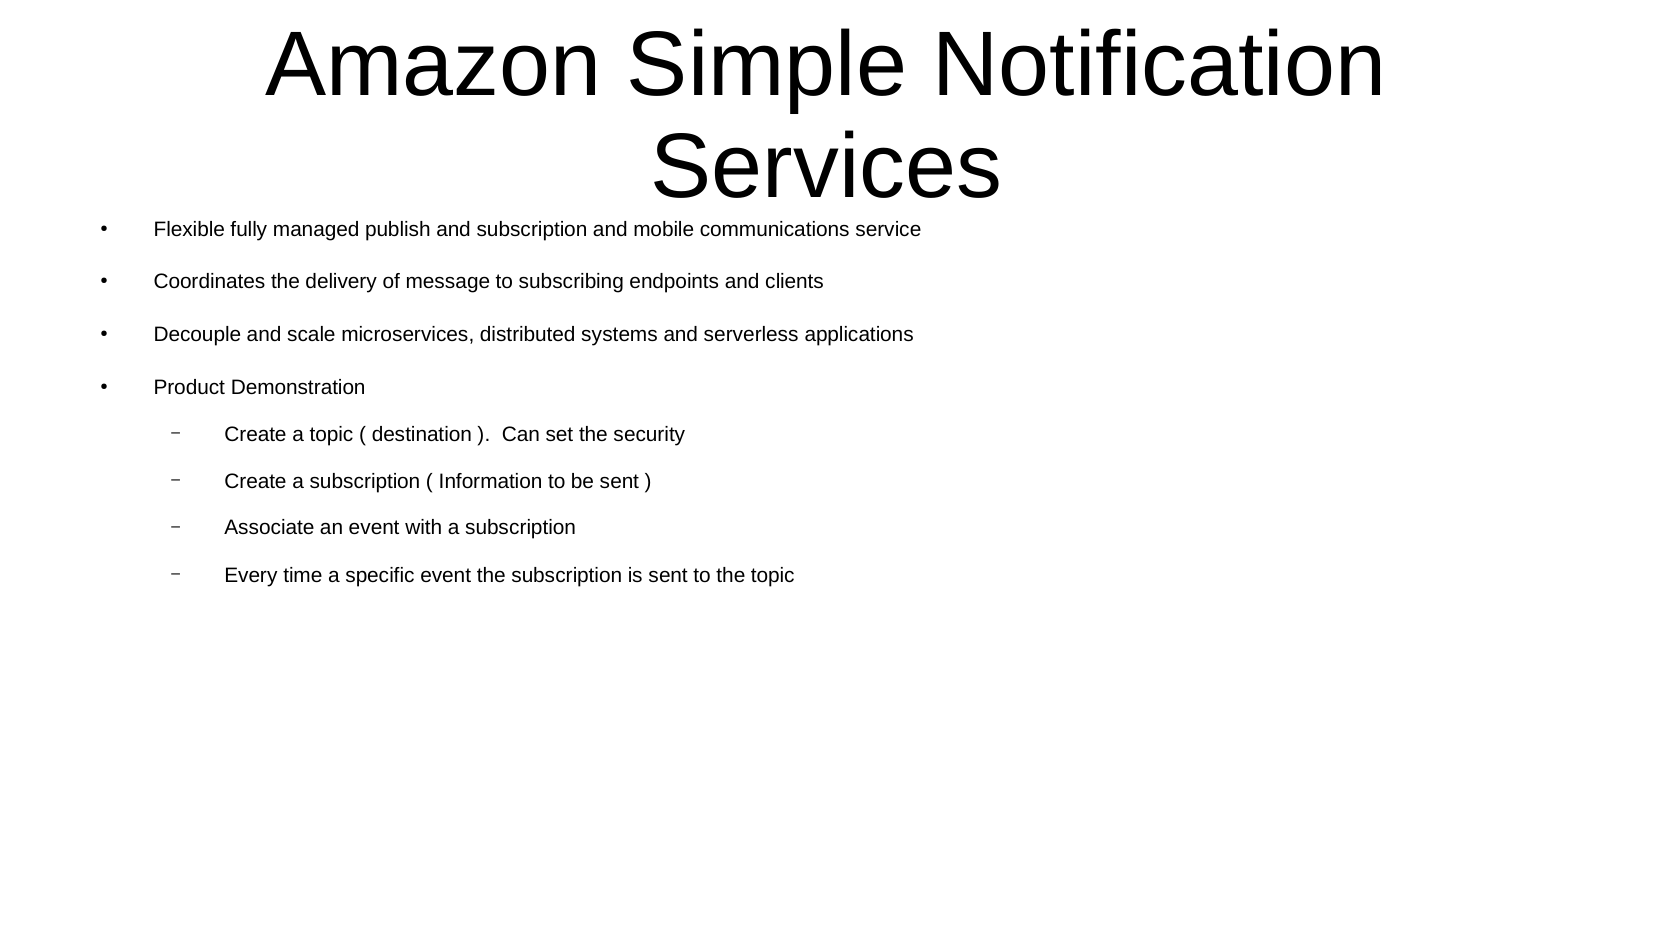

# Amazon Simple Notification Services
Flexible fully managed publish and subscription and mobile communications service
Coordinates the delivery of message to subscribing endpoints and clients
Decouple and scale microservices, distributed systems and serverless applications
Product Demonstration
Create a topic ( destination ). Can set the security
Create a subscription ( Information to be sent )
Associate an event with a subscription
Every time a specific event the subscription is sent to the topic